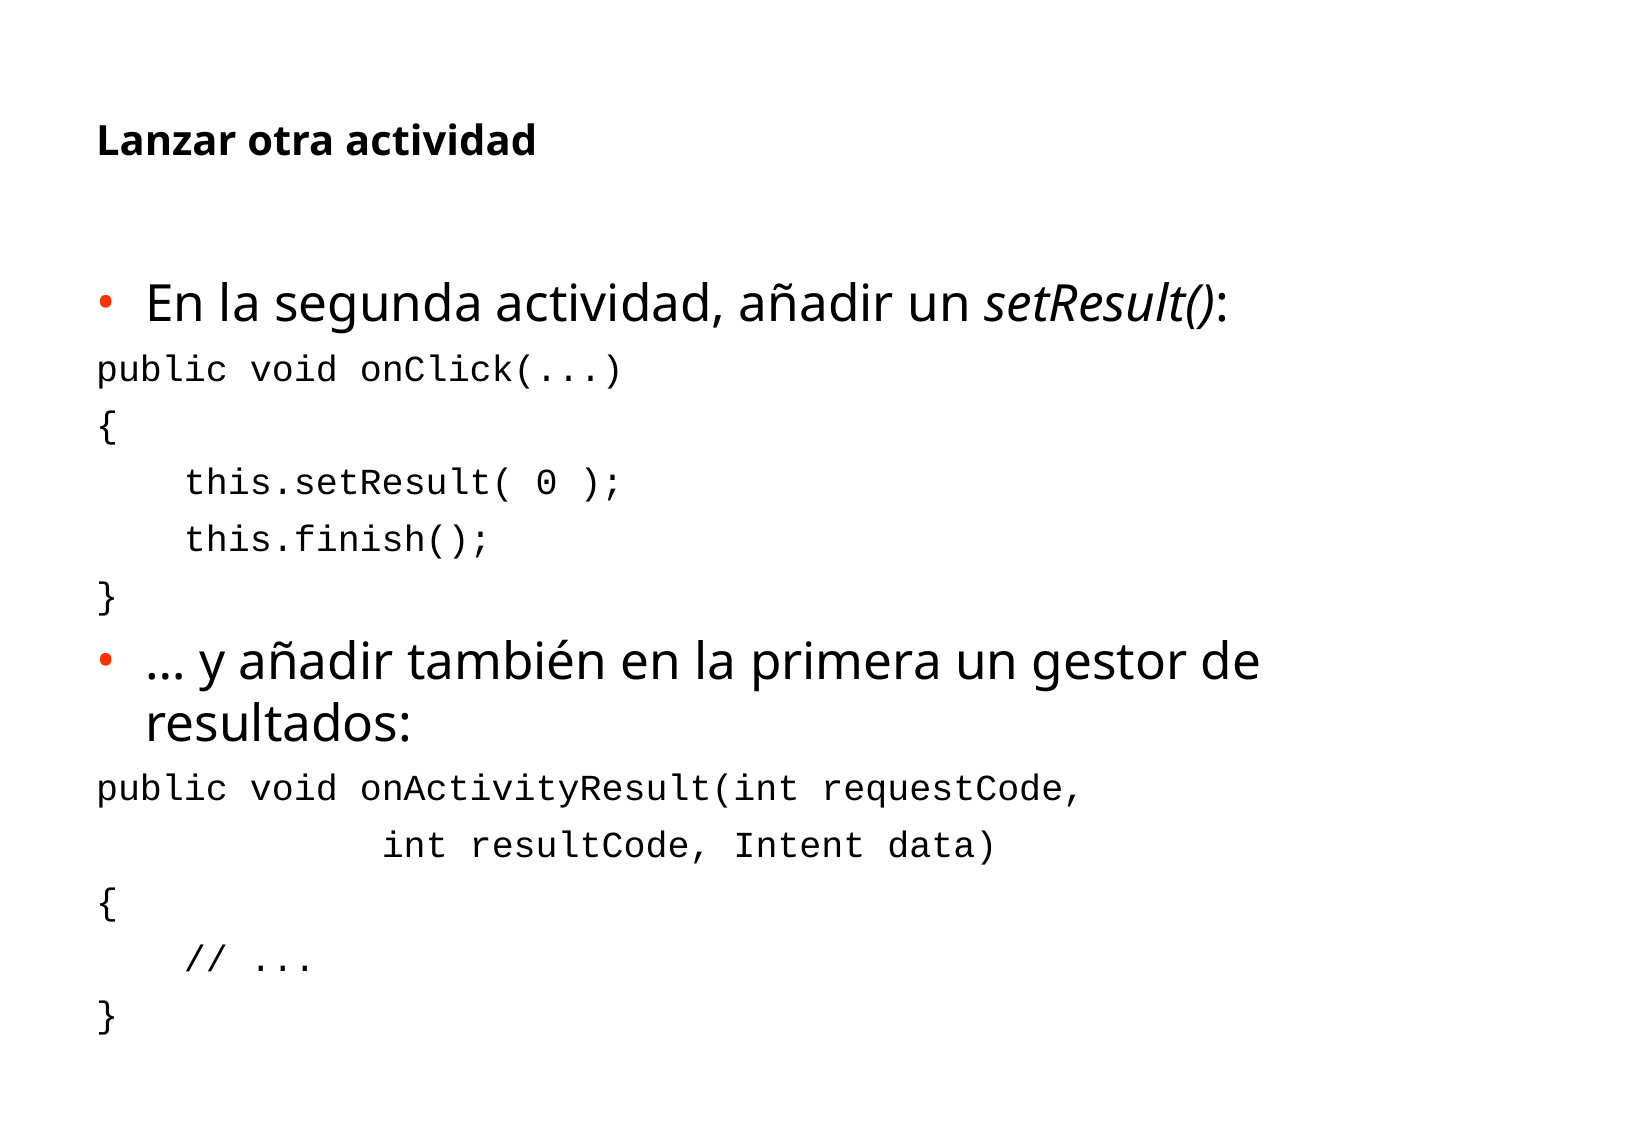

# Lanzar otra actividad
En la segunda actividad, añadir un setResult():
public void onClick(...)
{
 this.setResult( 0 );
 this.finish();
}
… y añadir también en la primera un gestor de resultados:
public void onActivityResult(int requestCode,
 int resultCode, Intent data)
{
 // ...
}